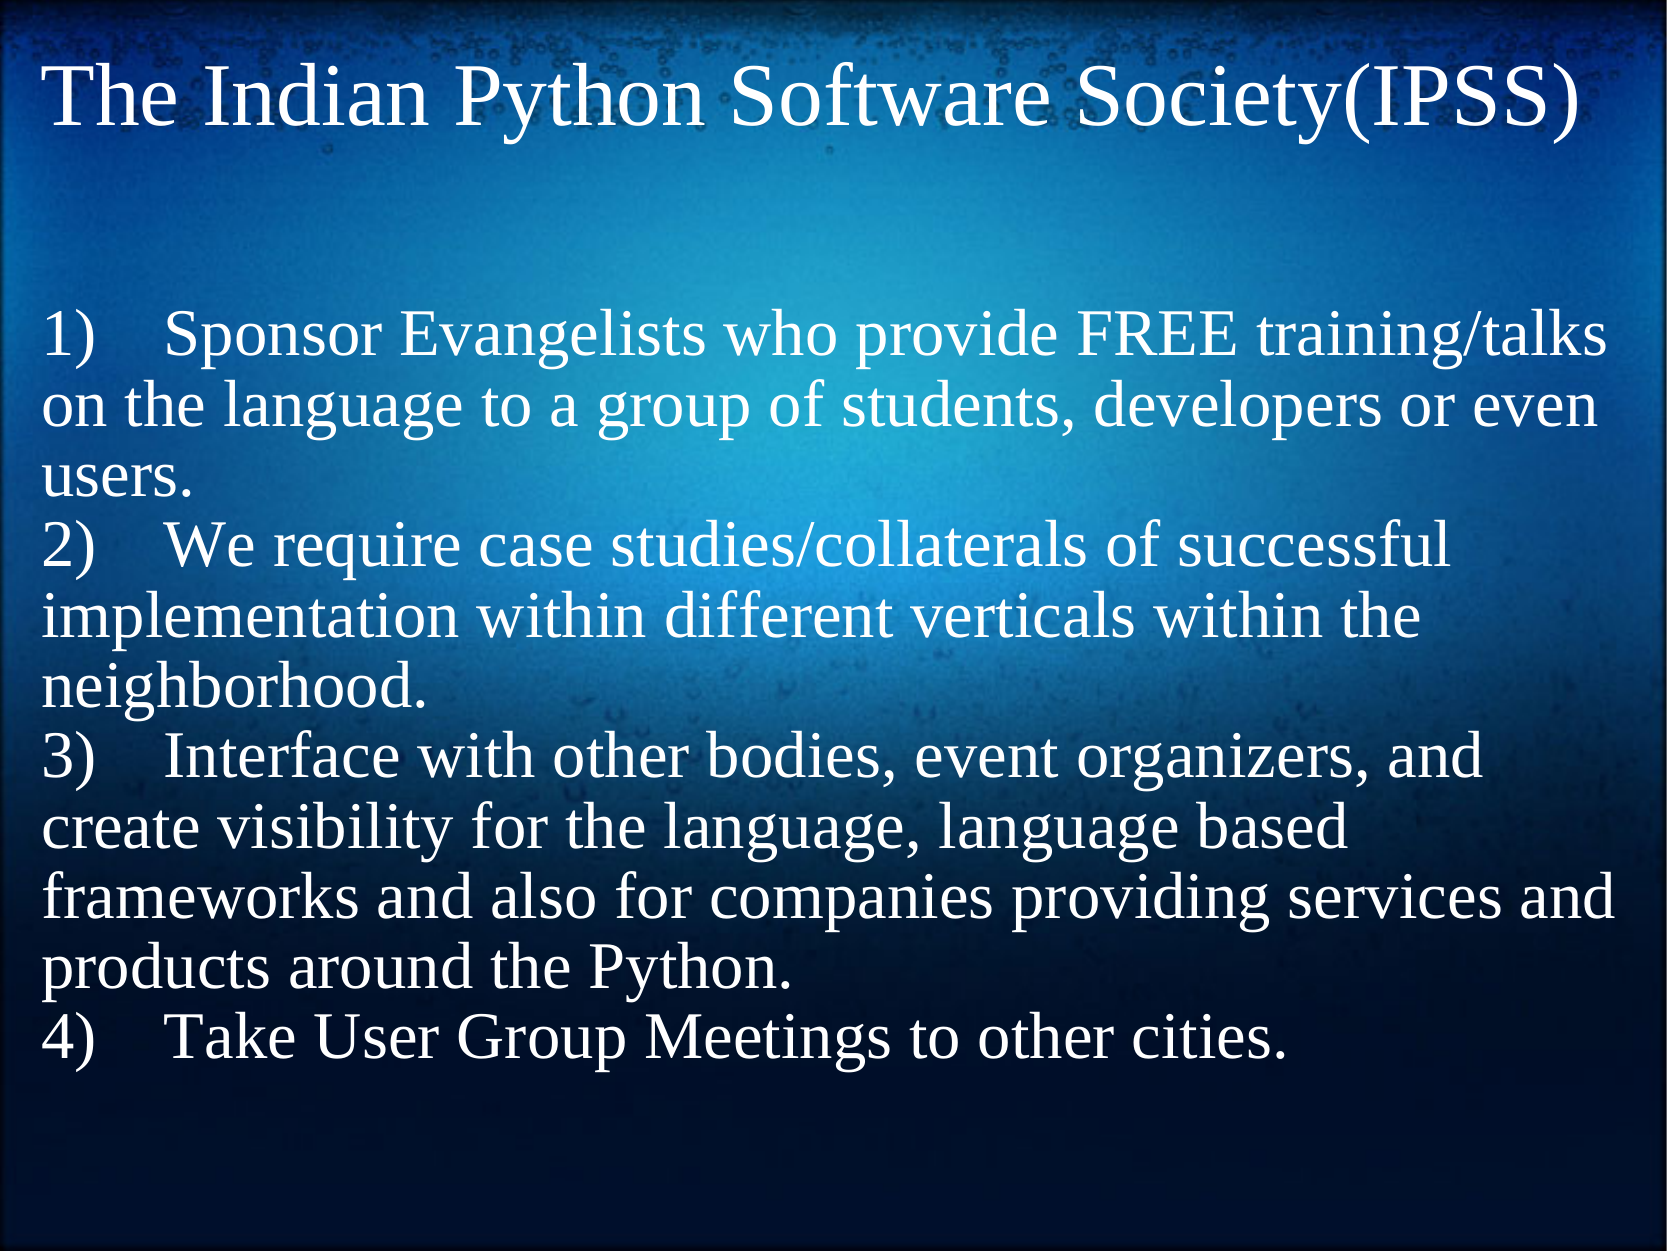

# The Indian Python Software Society(IPSS)
1)    Sponsor Evangelists who provide FREE training/talks on the language to a group of students, developers or even users.
2)    We require case studies/collaterals of successful implementation within different verticals within the neighborhood.
3)    Interface with other bodies, event organizers, and create visibility for the language, language based frameworks and also for companies providing services and products around the Python.
4)    Take User Group Meetings to other cities.